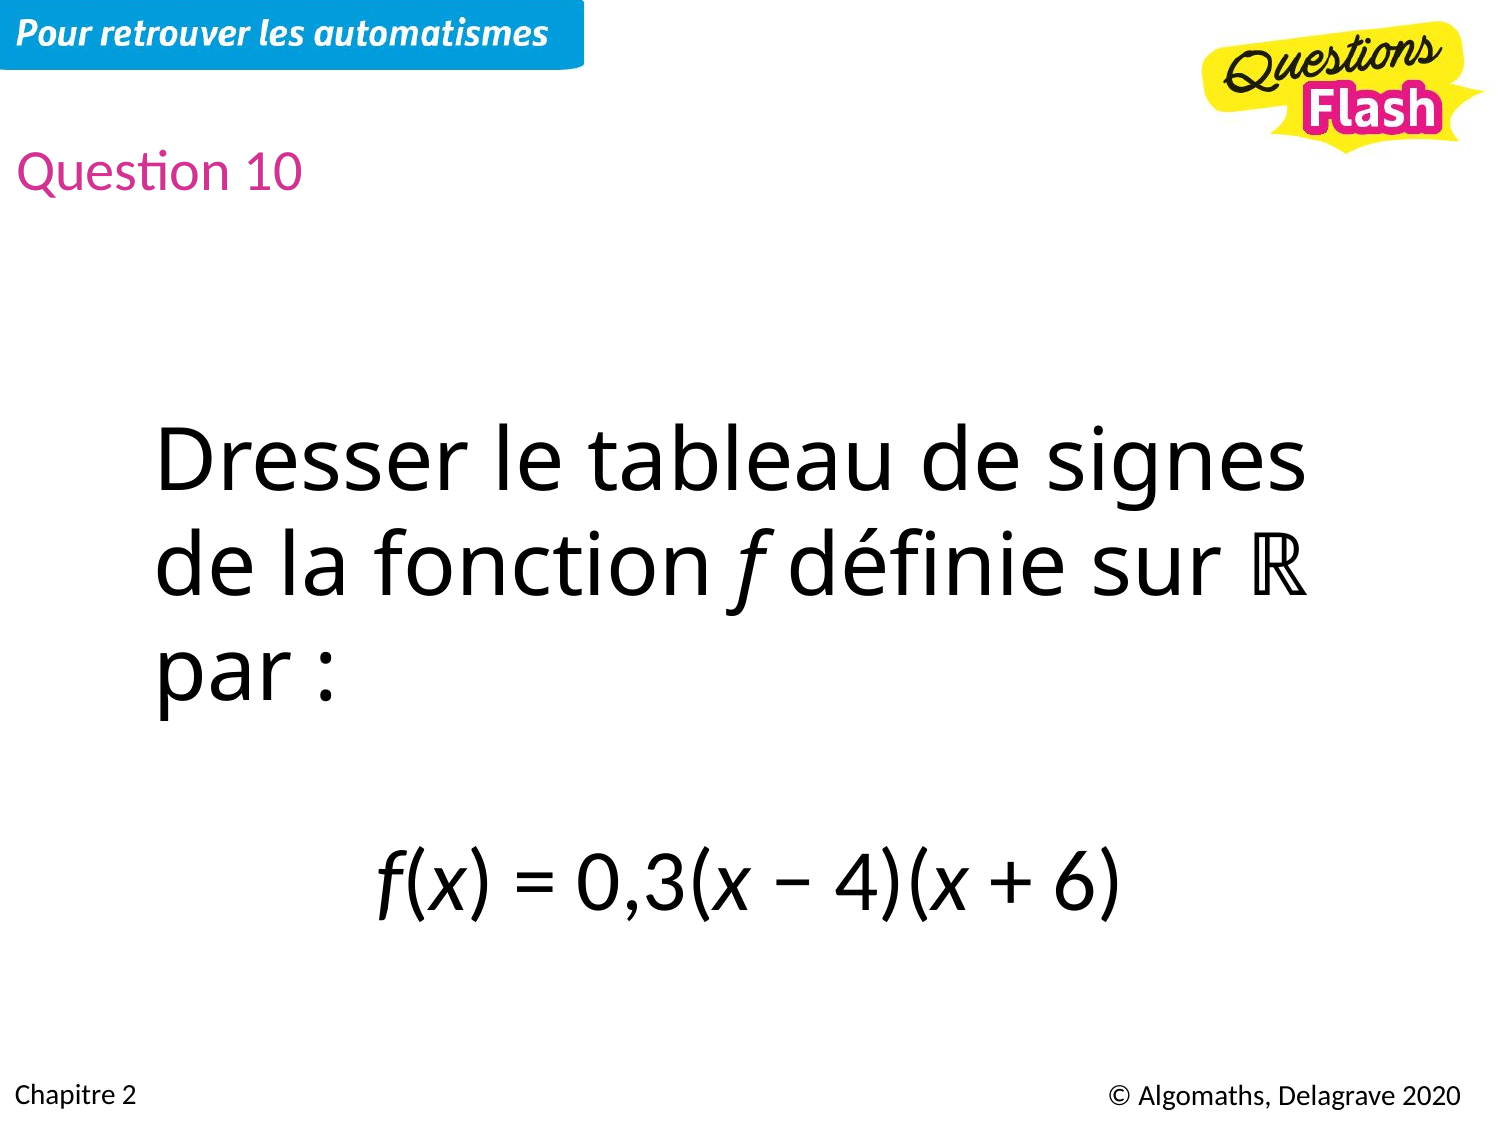

Question 10
Dresser le tableau de signes de la fonction f définie sur ℝ par :
f(x) = 0,3(x − 4)(x + 6)